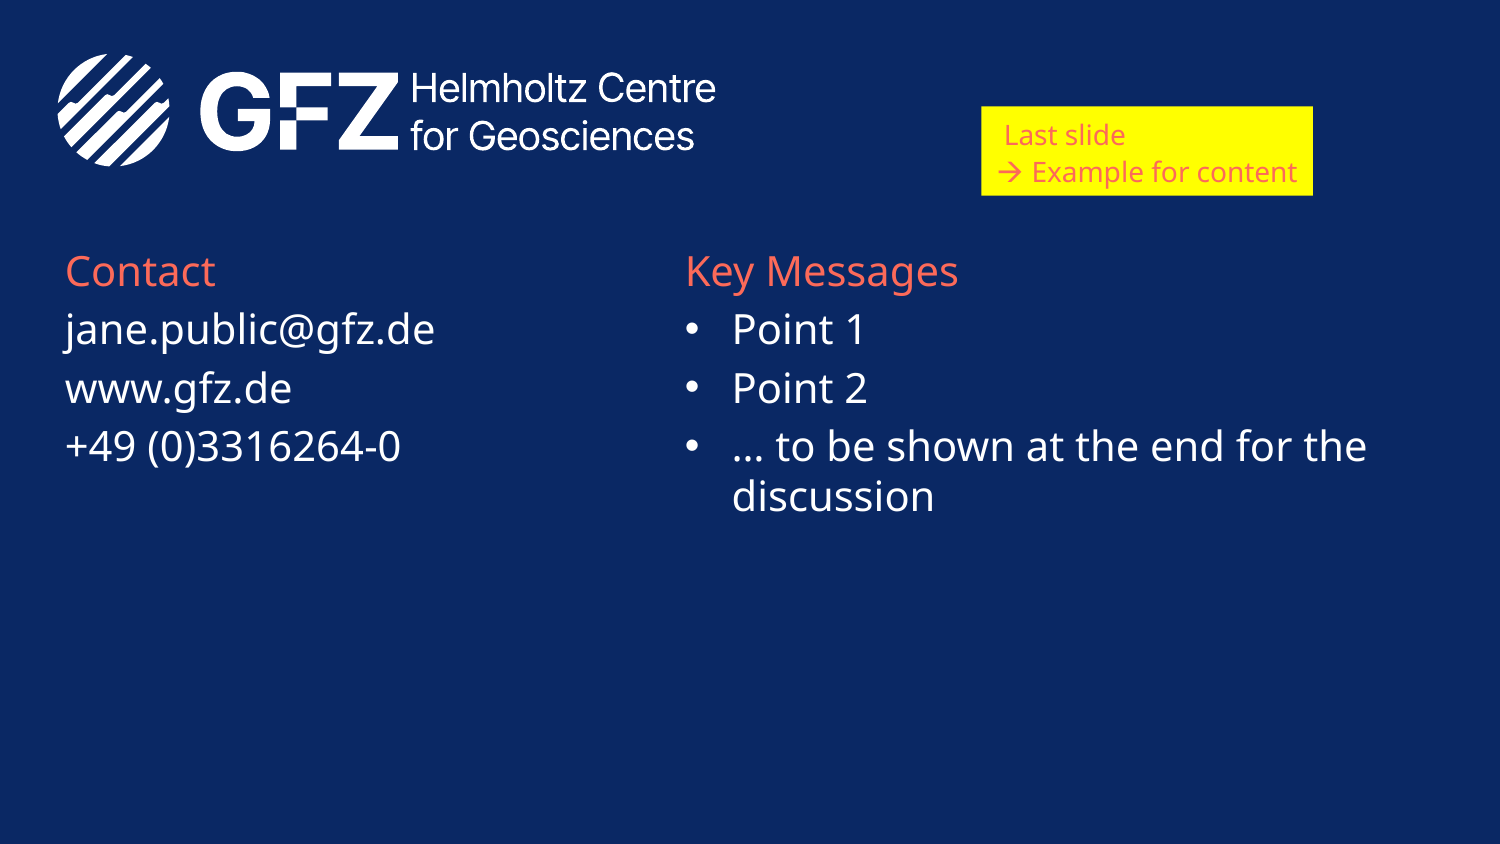

Last slide
 Example for content
# Contact
jane.public@gfz.de
www.gfz.de
+49 (0)3316264-0
Key Messages
Point 1
Point 2
… to be shown at the end for the discussion